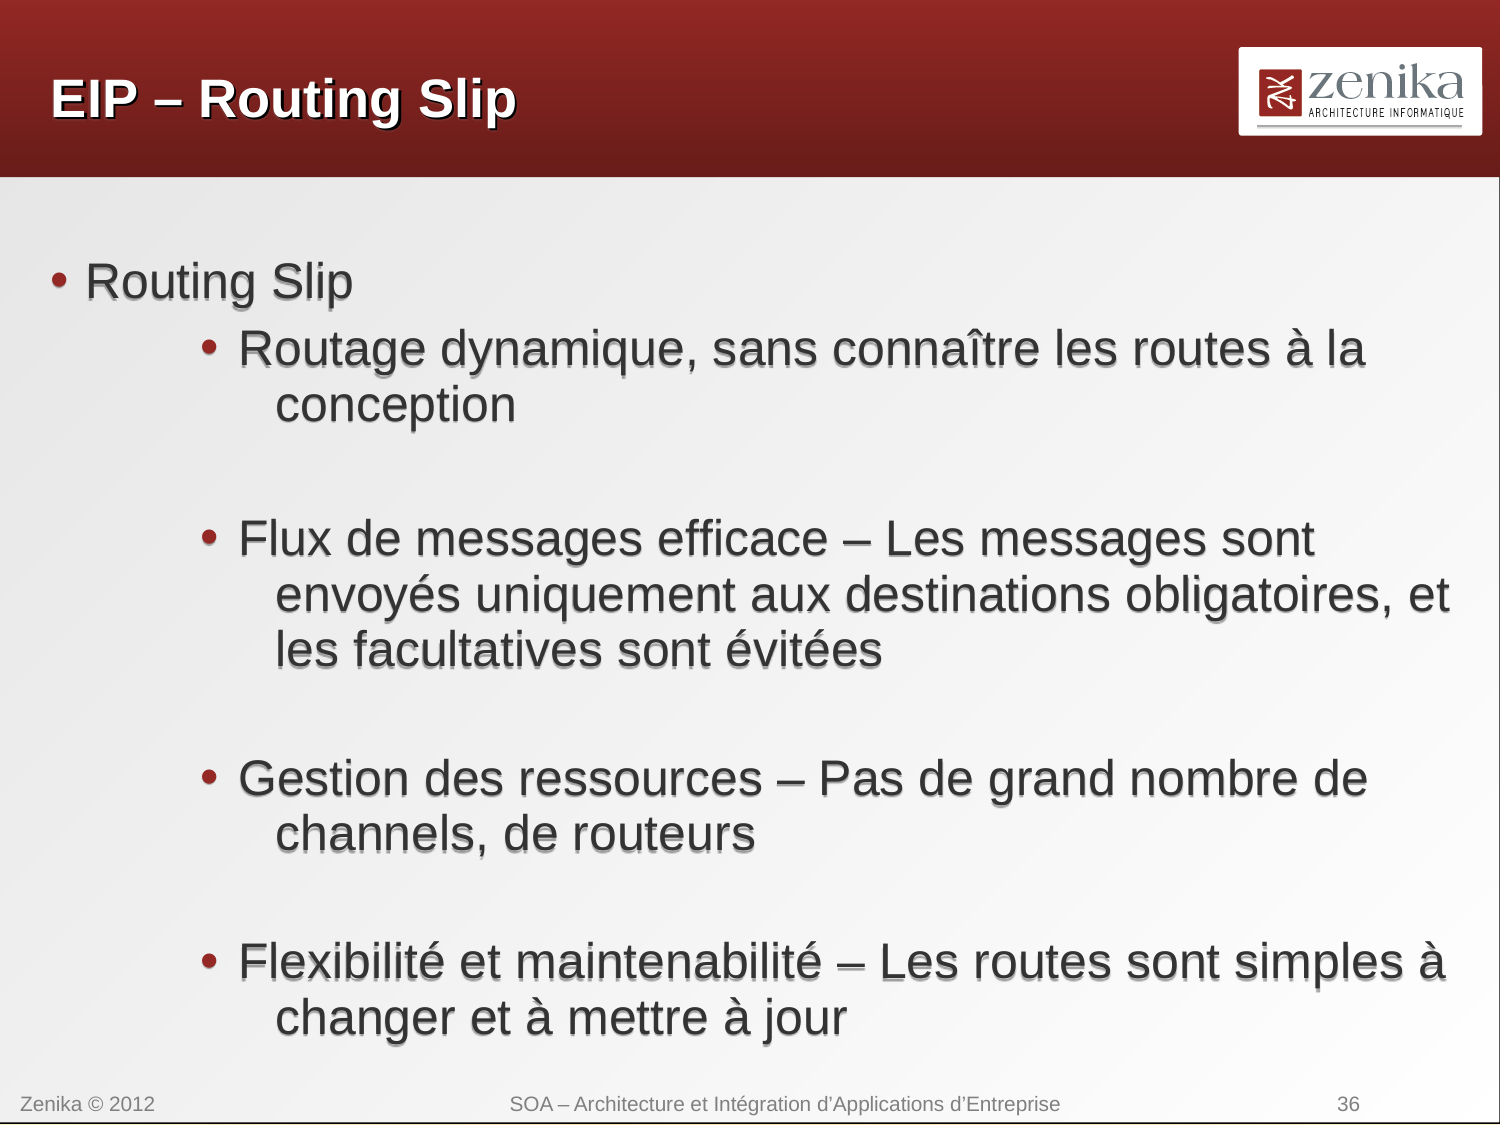

# EIP – Routing Slip
Routing Slip
Routage dynamique, sans connaître les routes à la conception
Flux de messages efficace – Les messages sont envoyés uniquement aux destinations obligatoires, et les facultatives sont évitées
Gestion des ressources – Pas de grand nombre de channels, de routeurs
Flexibilité et maintenabilité – Les routes sont simples à changer et à mettre à jour